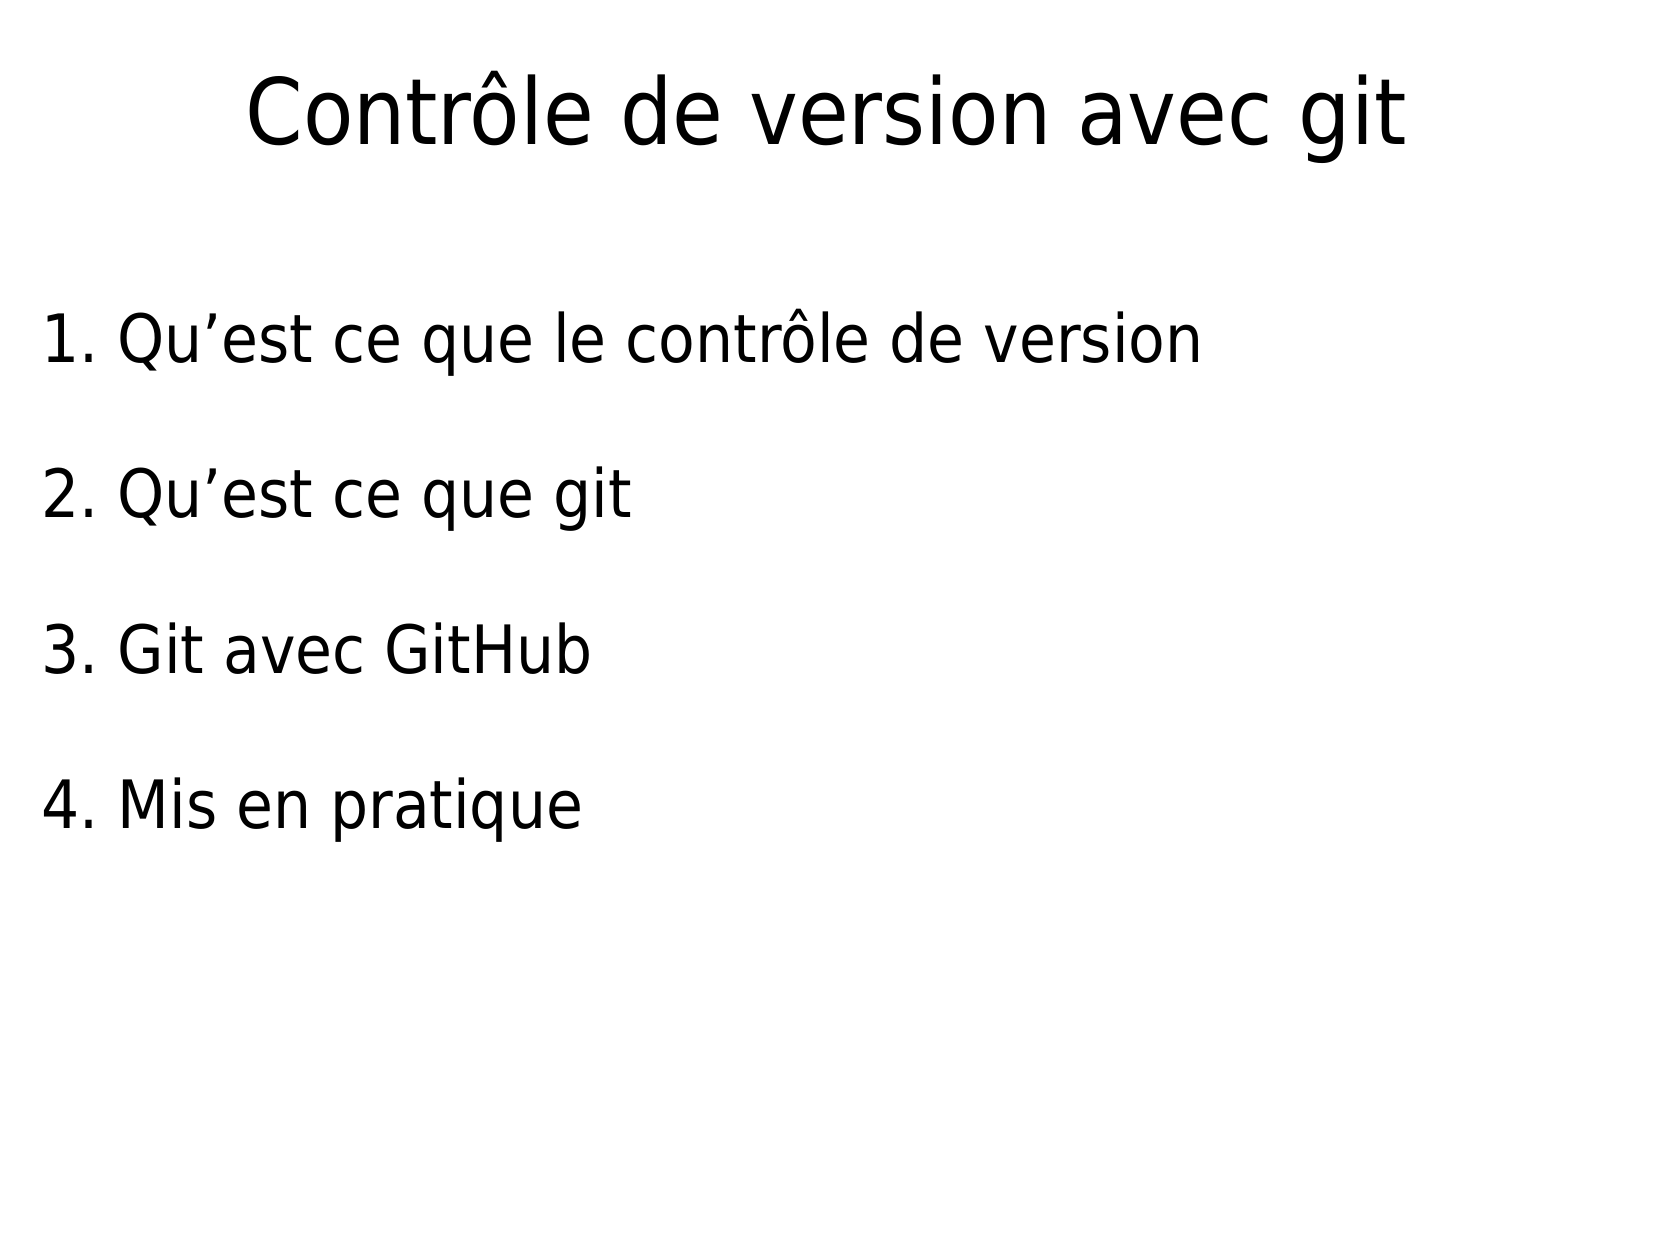

# Contrôle de version avec git
1. Qu’est ce que le contrôle de version
2. Qu’est ce que git
3. Git avec GitHub
4. Mis en pratique